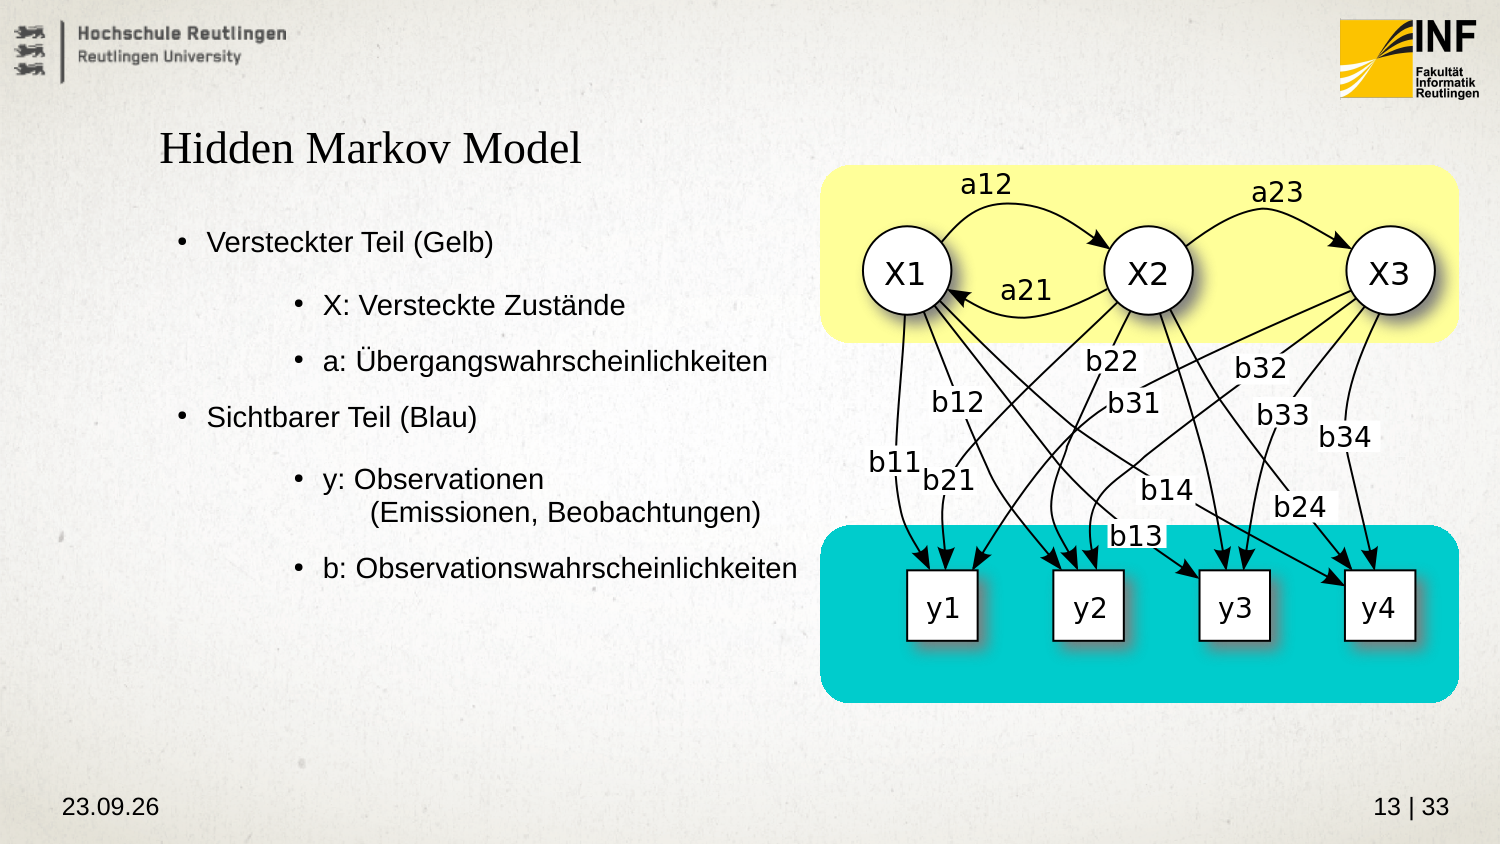

# Hidden Markov Model
Versteckter Teil (Gelb)
X: Versteckte Zustände
a: Übergangswahrscheinlichkeiten
Sichtbarer Teil (Blau)
y: Observationen
(Emissionen, Beobachtungen)
b: Observationswahrscheinlichkeiten